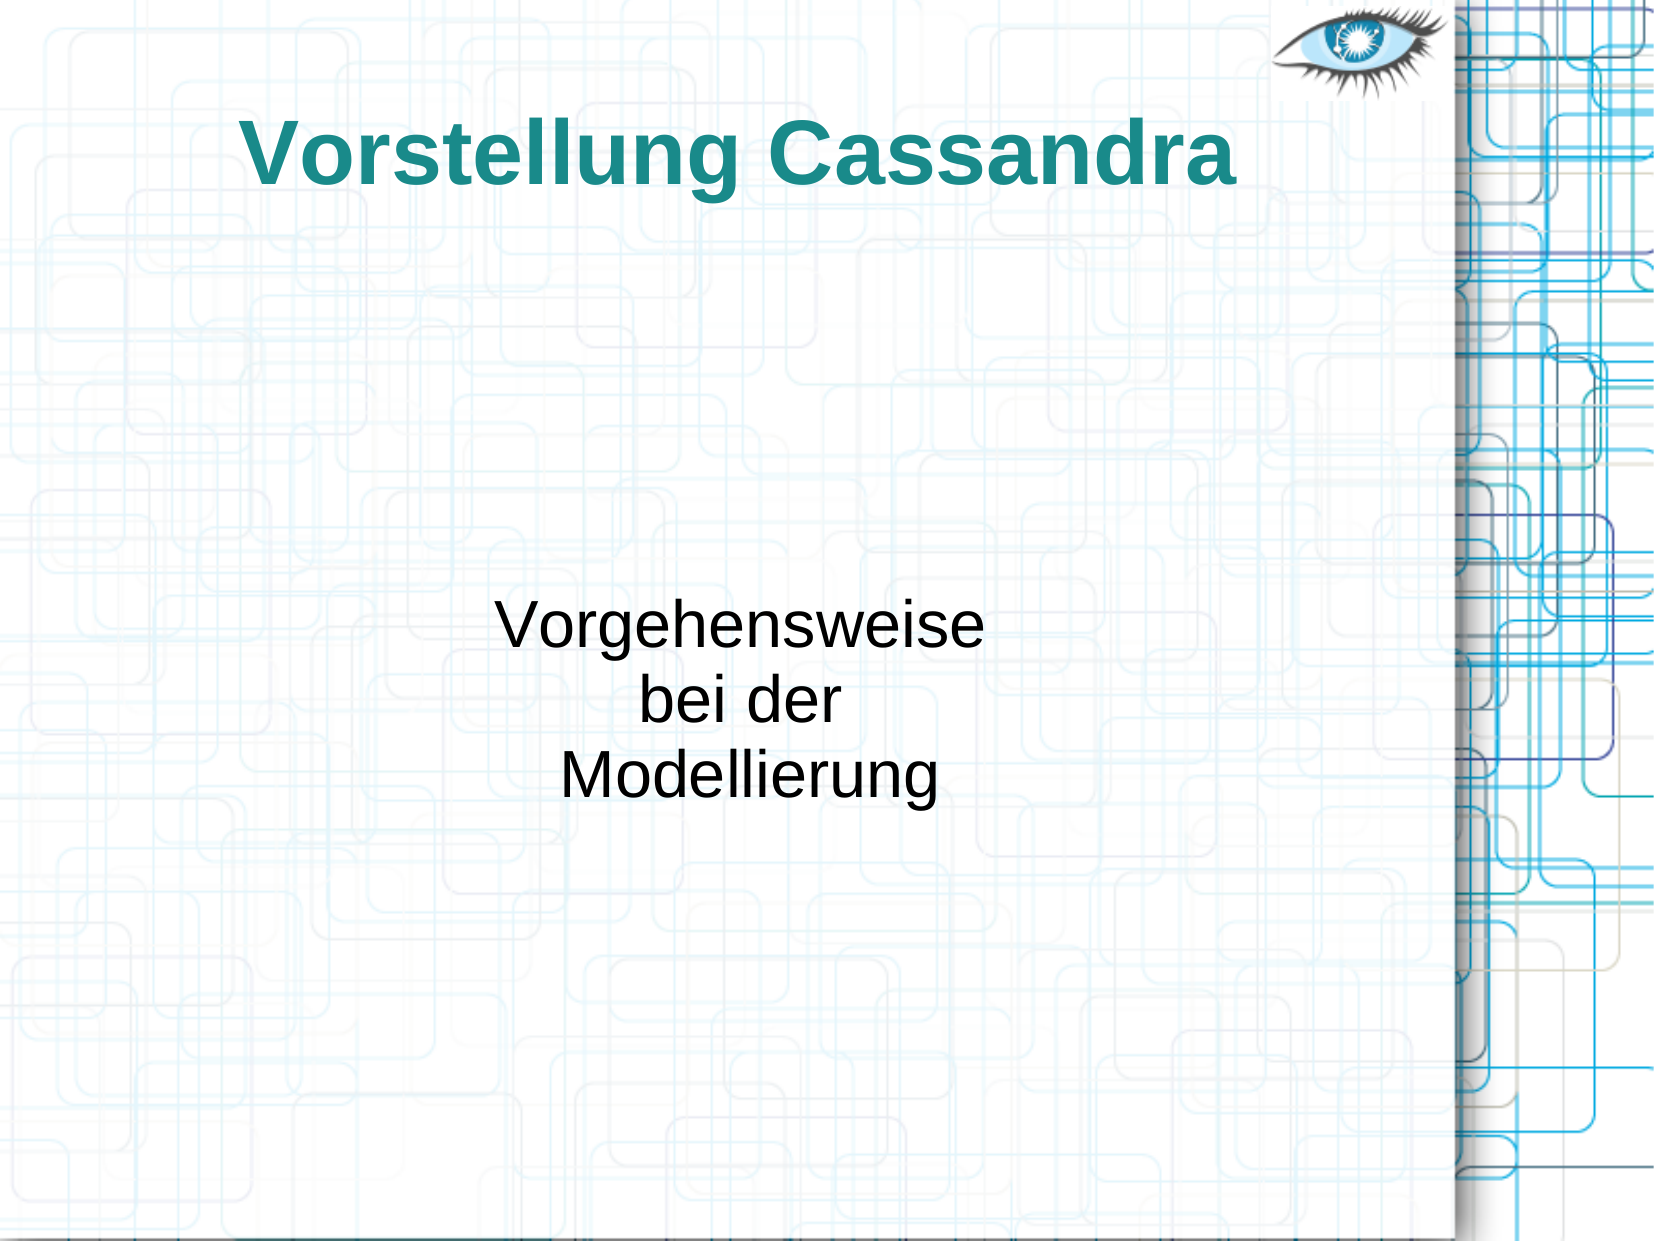

# Vorstellung Cassandra
Vorgehensweise
bei der
Modellierung